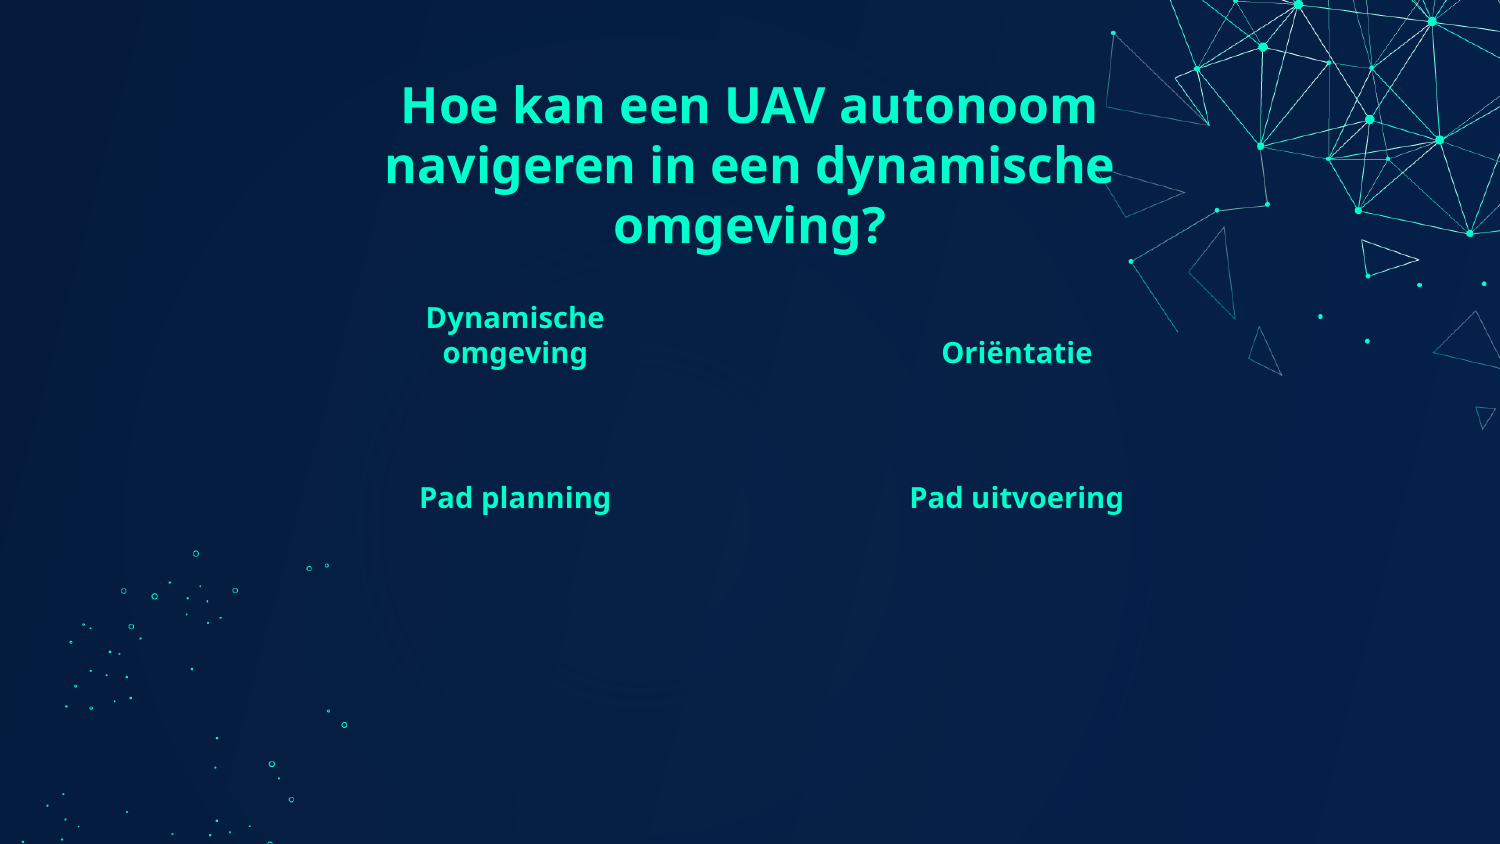

# Hoe kan een UAV autonoom navigeren in een dynamische omgeving?
Dynamische omgeving
Oriëntatie
Pad planning
Pad uitvoering